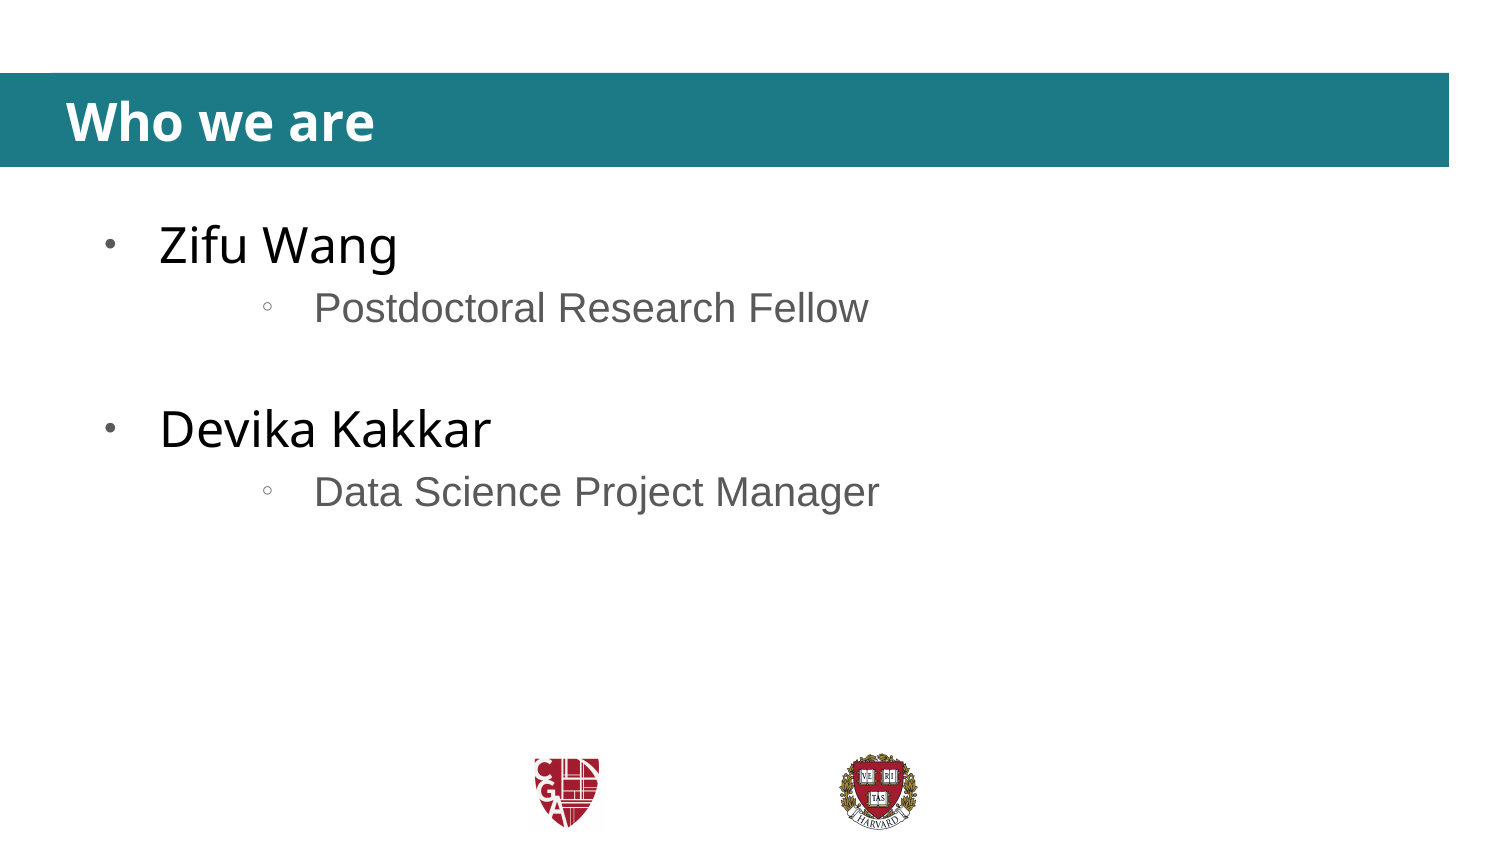

# Who we are
Zifu Wang
Postdoctoral Research Fellow
Devika Kakkar
Data Science Project Manager